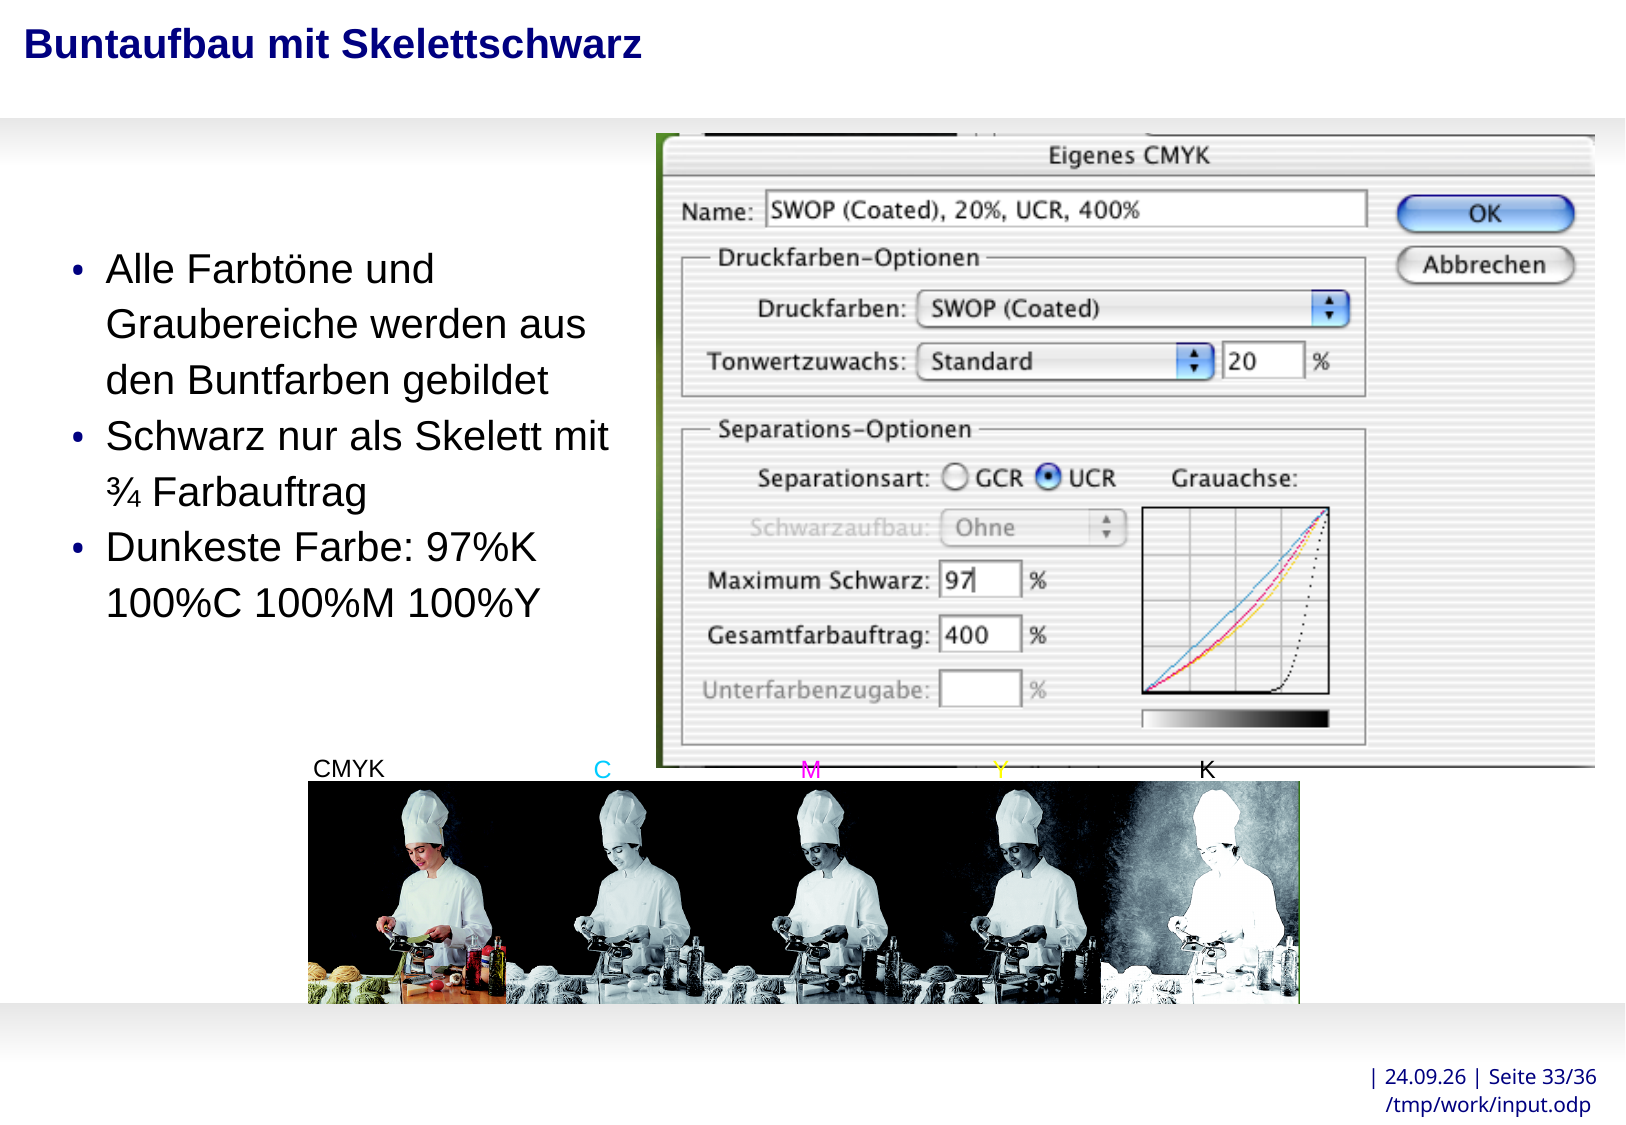

# Buntaufbau mit Skelettschwarz
Alle Farbtöne und Graubereiche werden aus den Buntfarben gebildet
Schwarz nur als Skelett mit ¾ Farbauftrag
Dunkeste Farbe: 97%K 100%C 100%M 100%Y
CMYK
C
M
Y
K